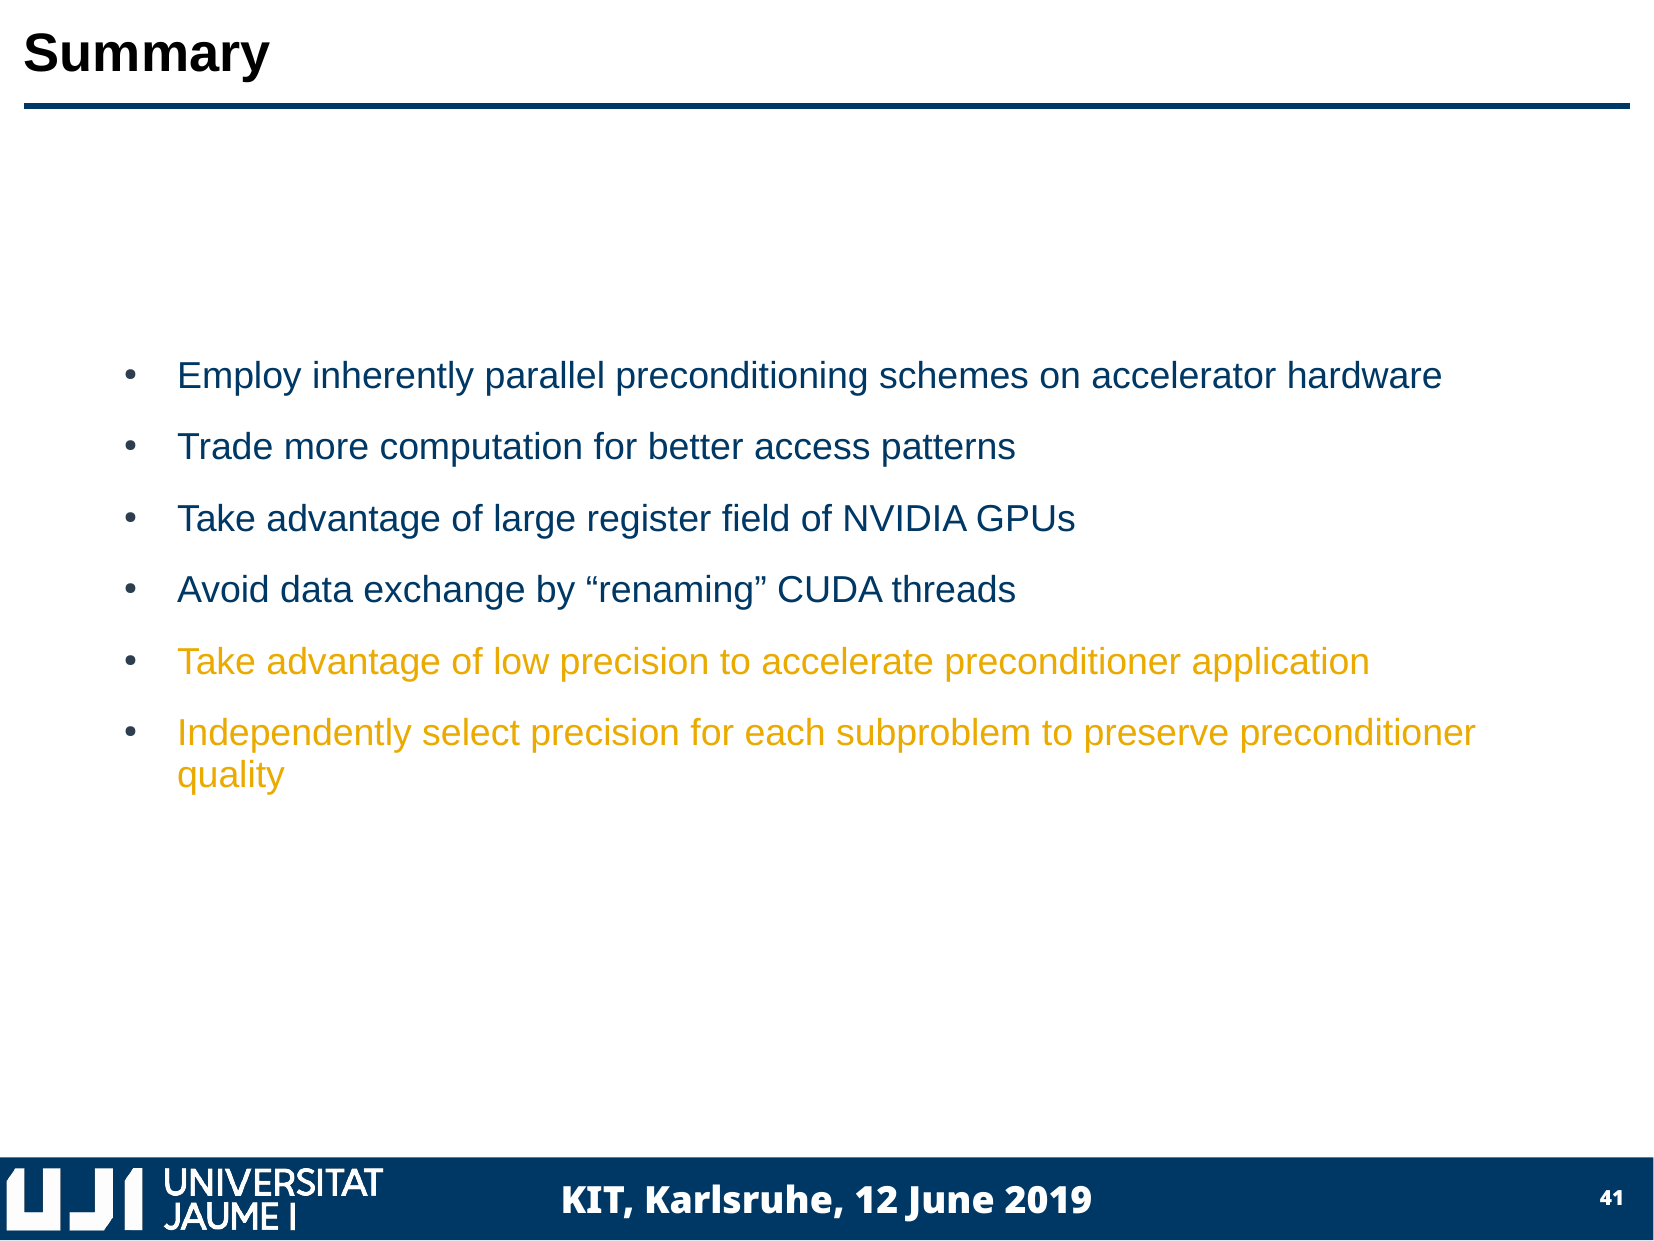

# Summary
Employ inherently parallel preconditioning schemes on accelerator hardware
Trade more computation for better access patterns
Take advantage of large register field of NVIDIA GPUs
Avoid data exchange by “renaming” CUDA threads
Take advantage of low precision to accelerate preconditioner application
Independently select precision for each subproblem to preserve preconditioner quality
KIT, Karlsruhe, 12 June 2019
41